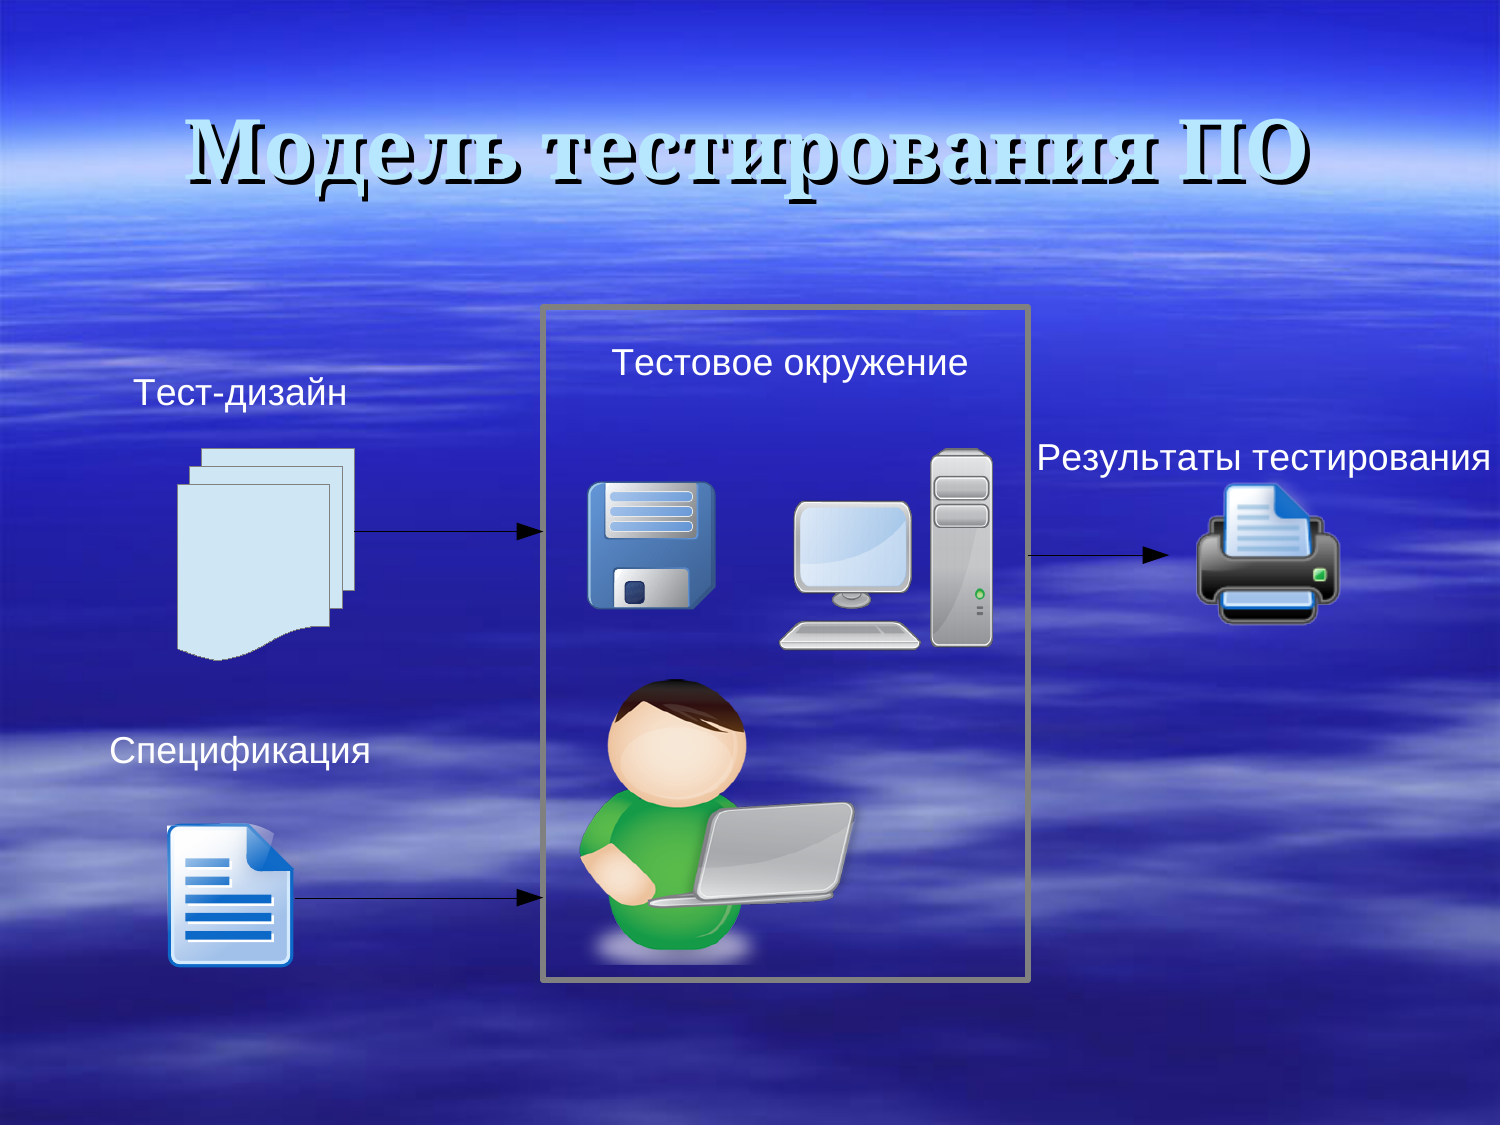

# Модель тестирования ПО
Тестовое окружение
Тест-дизайн
Результаты тестирования
Спецификация